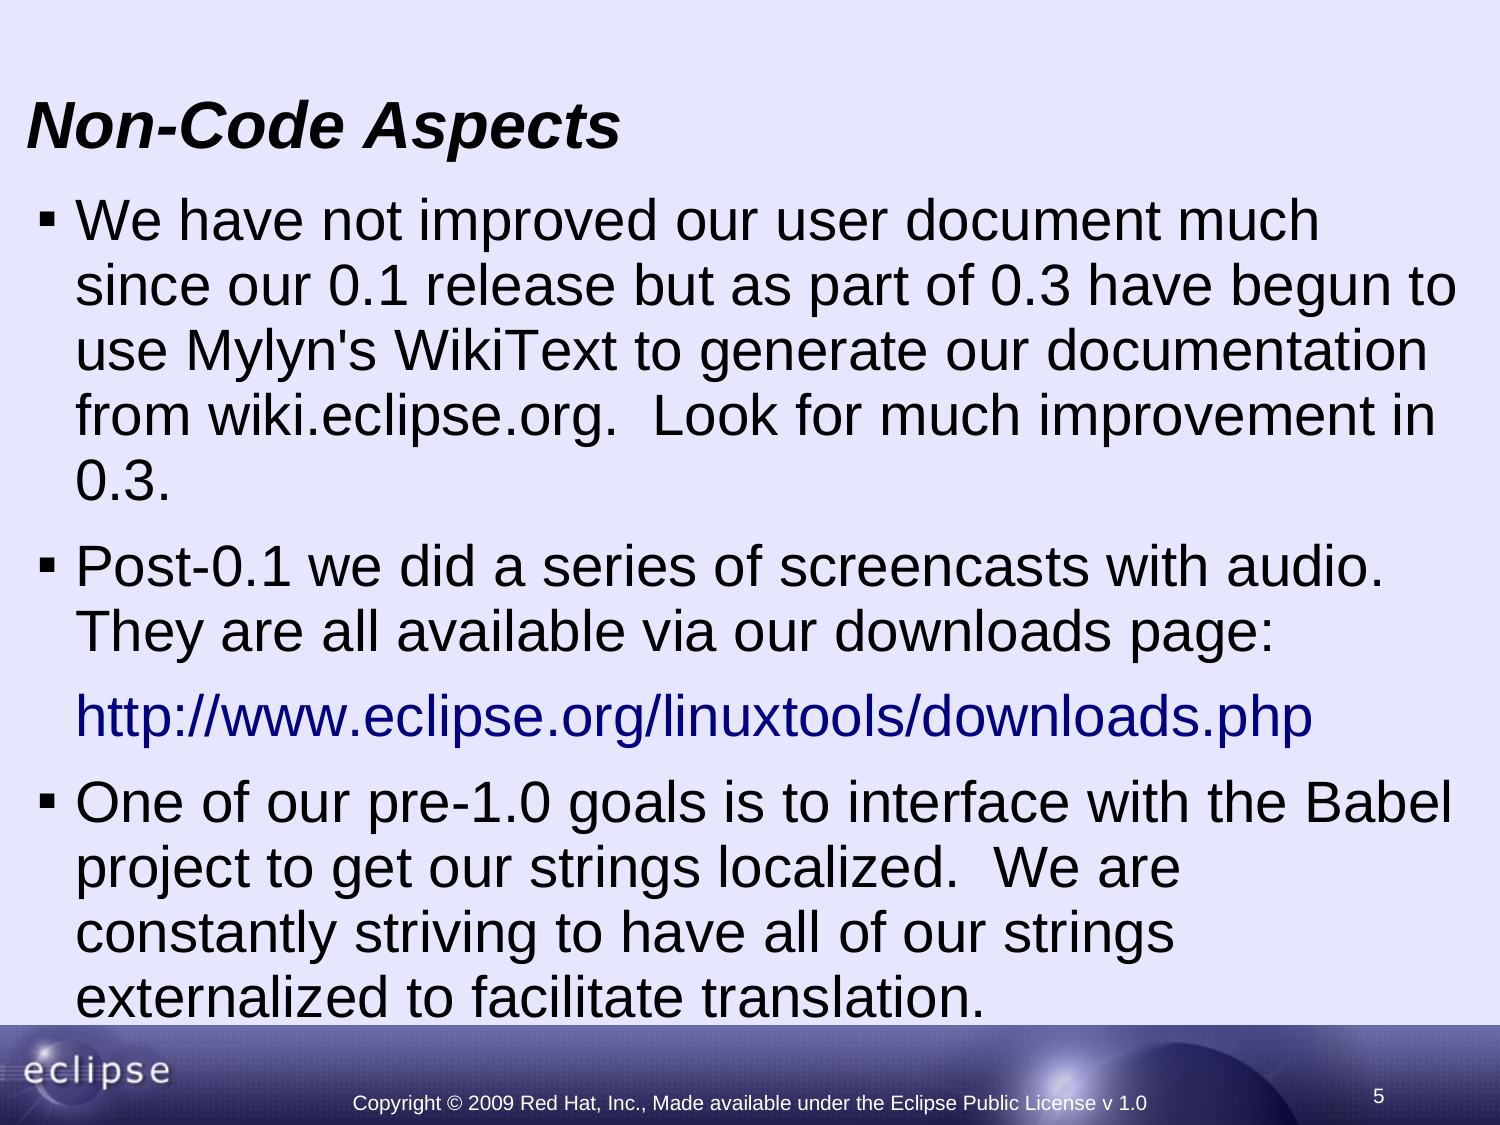

# Non-Code Aspects
We have not improved our user document much since our 0.1 release but as part of 0.3 have begun to use Mylyn's WikiText to generate our documentation from wiki.eclipse.org. Look for much improvement in 0.3.
Post-0.1 we did a series of screencasts with audio. They are all available via our downloads page:
http://www.eclipse.org/linuxtools/downloads.php
One of our pre-1.0 goals is to interface with the Babel project to get our strings localized. We are constantly striving to have all of our strings externalized to facilitate translation.